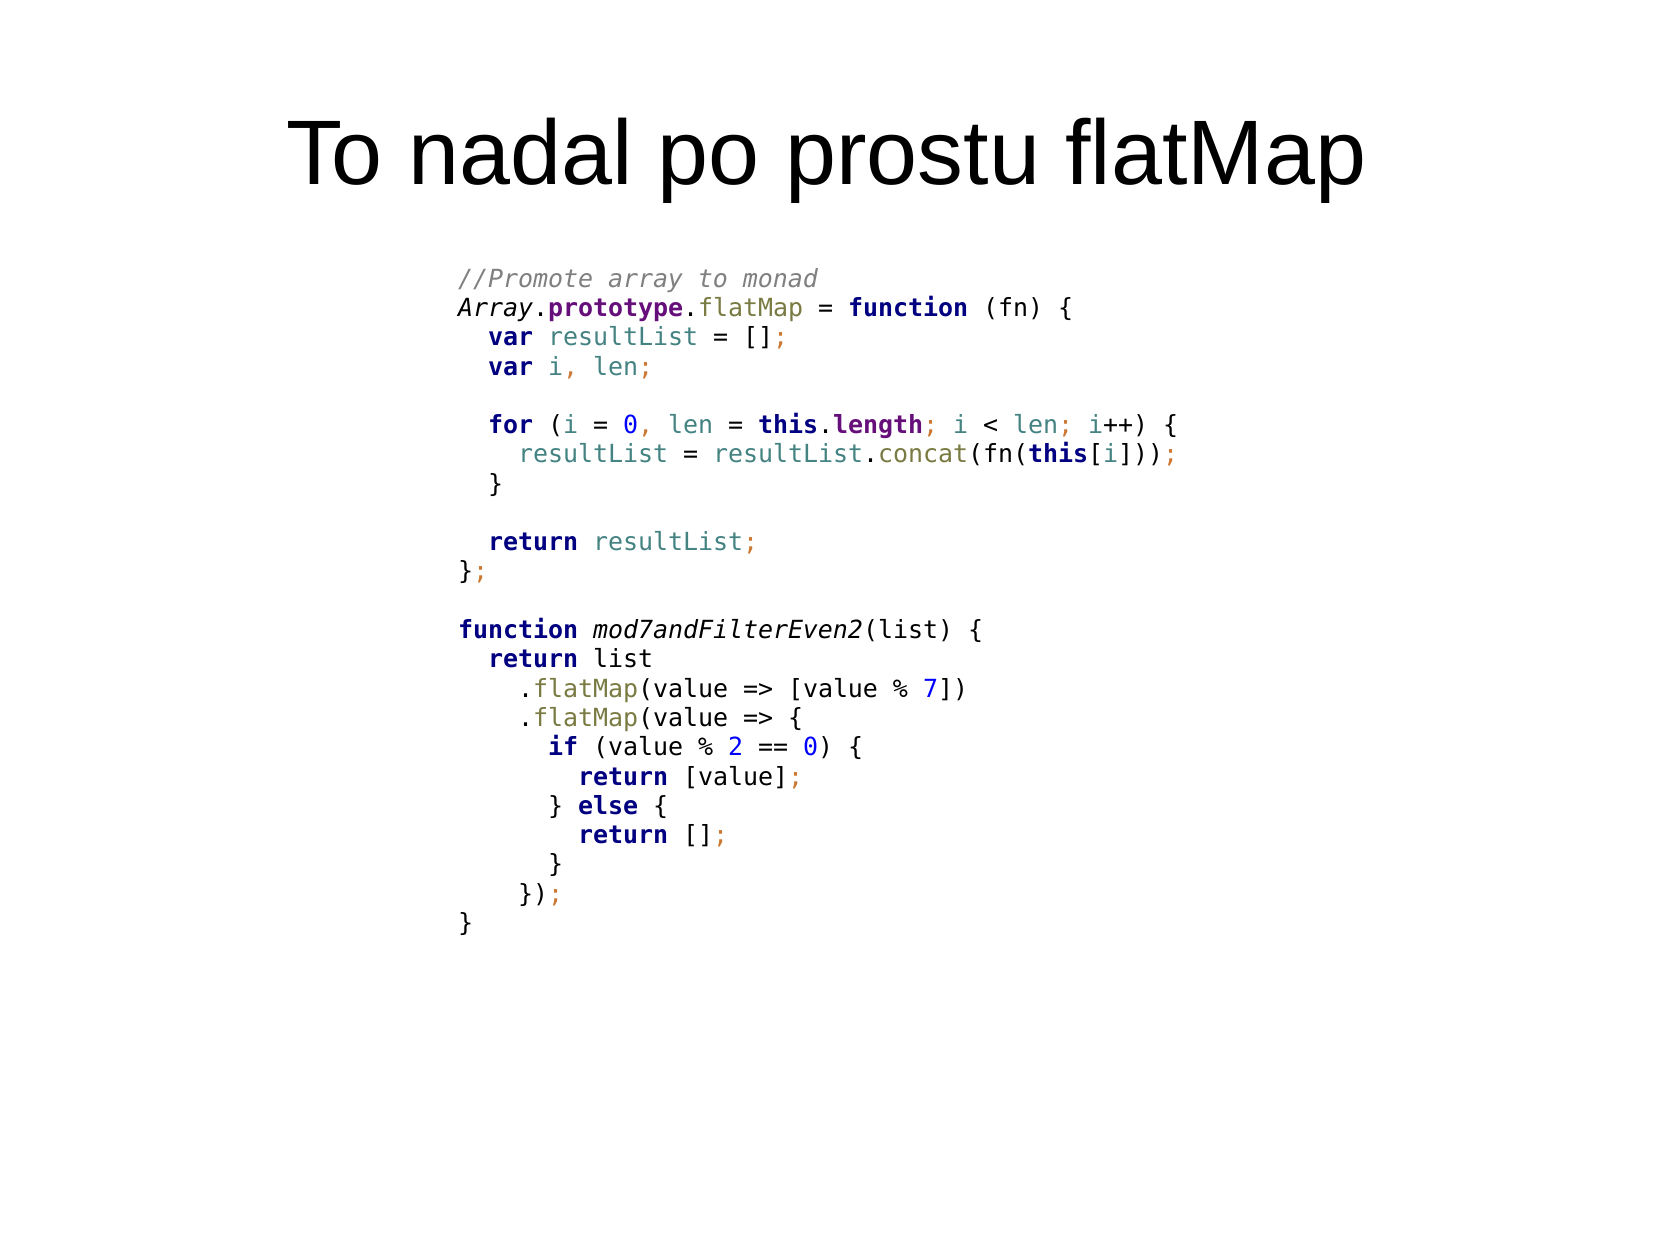

# To nadal po prostu flatMap
//Promote array to monad
Array.prototype.flatMap = function (fn) {
 var resultList = [];
 var i, len;
 for (i = 0, len = this.length; i < len; i++) {
 resultList = resultList.concat(fn(this[i]));
 }
 return resultList;
};
function mod7andFilterEven2(list) {
 return list
 .flatMap(value => [value % 7])
 .flatMap(value => {
 if (value % 2 == 0) {
 return [value];
 } else {
 return [];
 }
 });
}